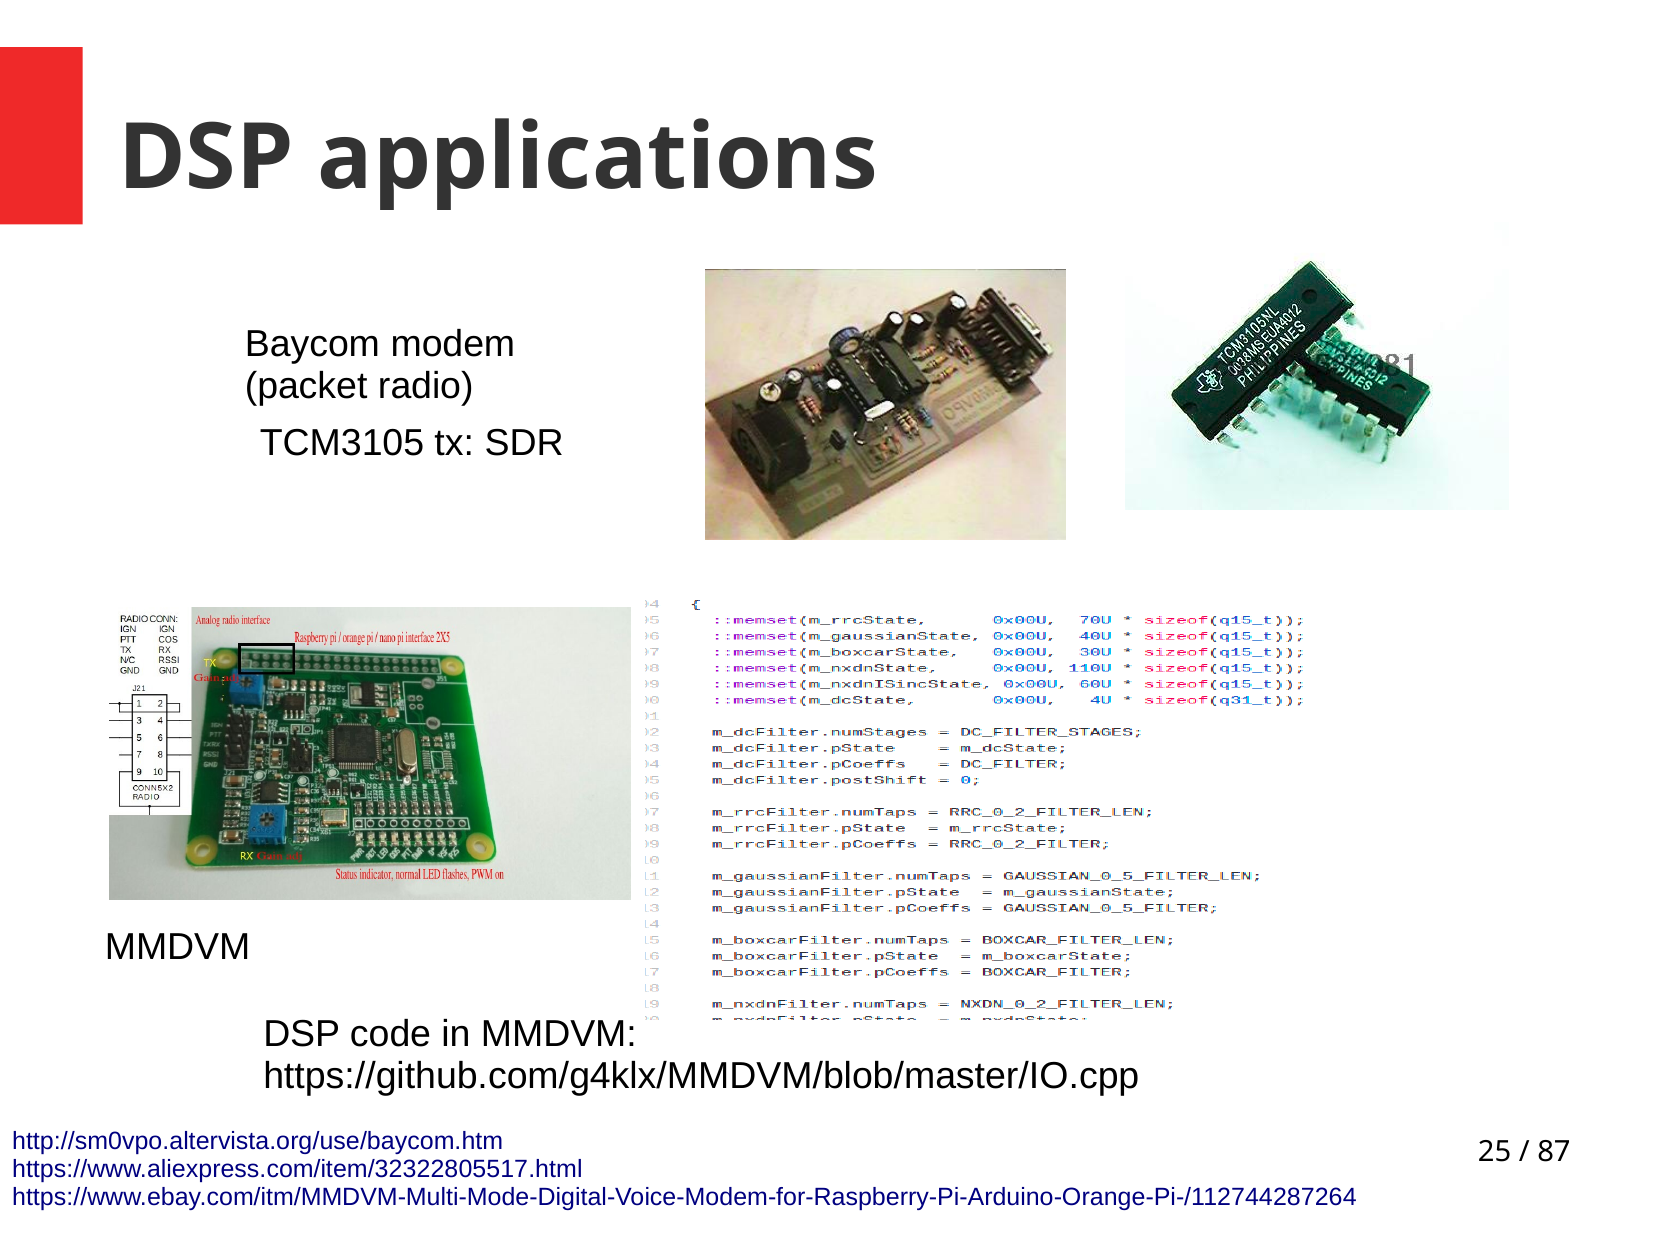

# DSP applications
Baycom modem
(packet radio)
TCM3105 tx: SDR
MMDVM
DSP code in MMDVM:
https://github.com/g4klx/MMDVM/blob/master/IO.cpp
http://sm0vpo.altervista.org/use/baycom.htm
https://www.aliexpress.com/item/32322805517.html
https://www.ebay.com/itm/MMDVM-Multi-Mode-Digital-Voice-Modem-for-Raspberry-Pi-Arduino-Orange-Pi-/112744287264
25